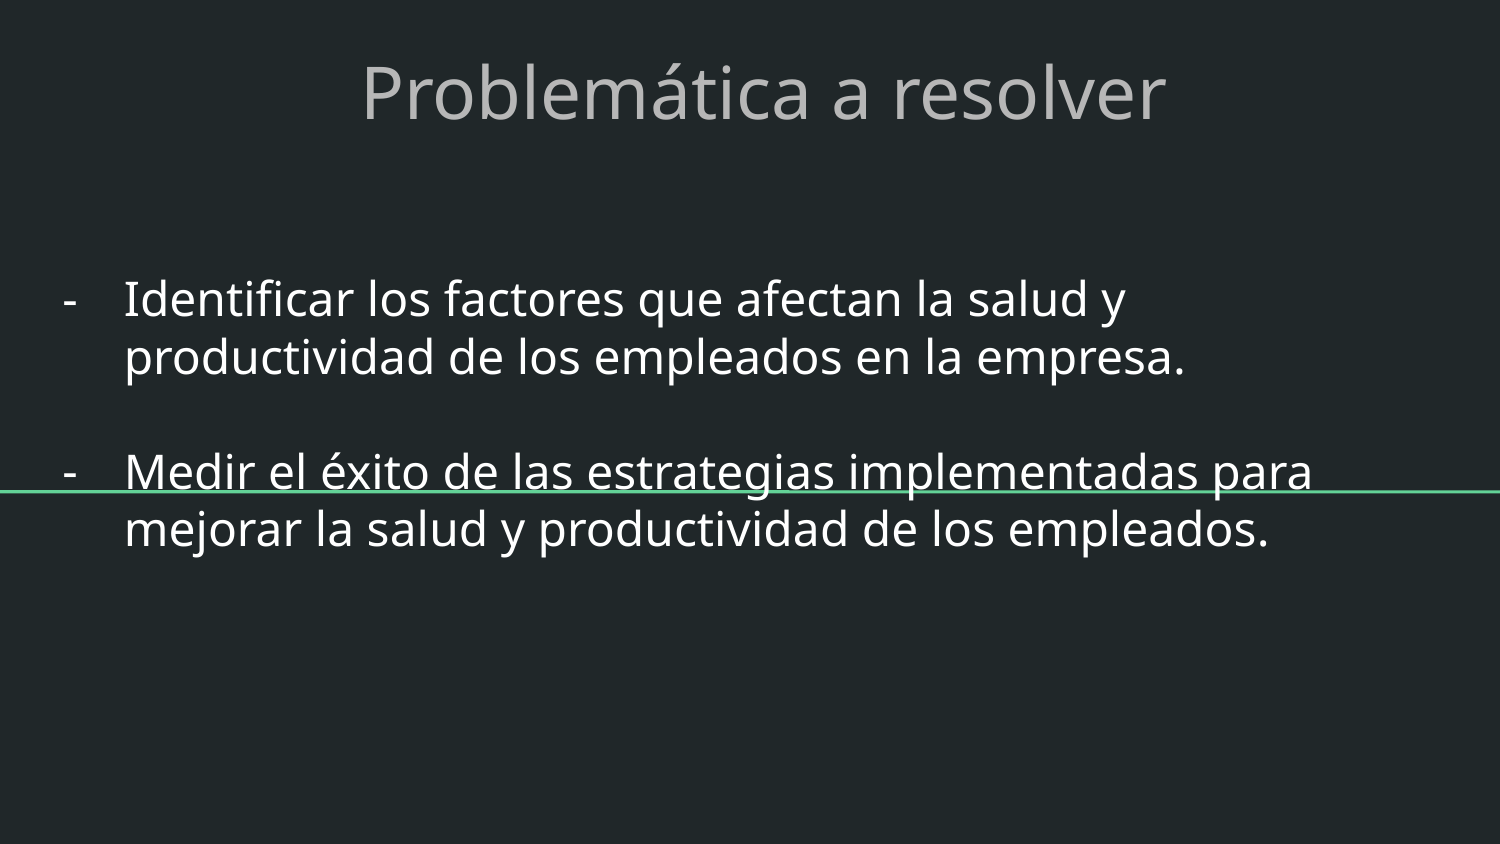

# Problemática a resolver
Identificar los factores que afectan la salud y productividad de los empleados en la empresa.
Medir el éxito de las estrategias implementadas para mejorar la salud y productividad de los empleados.